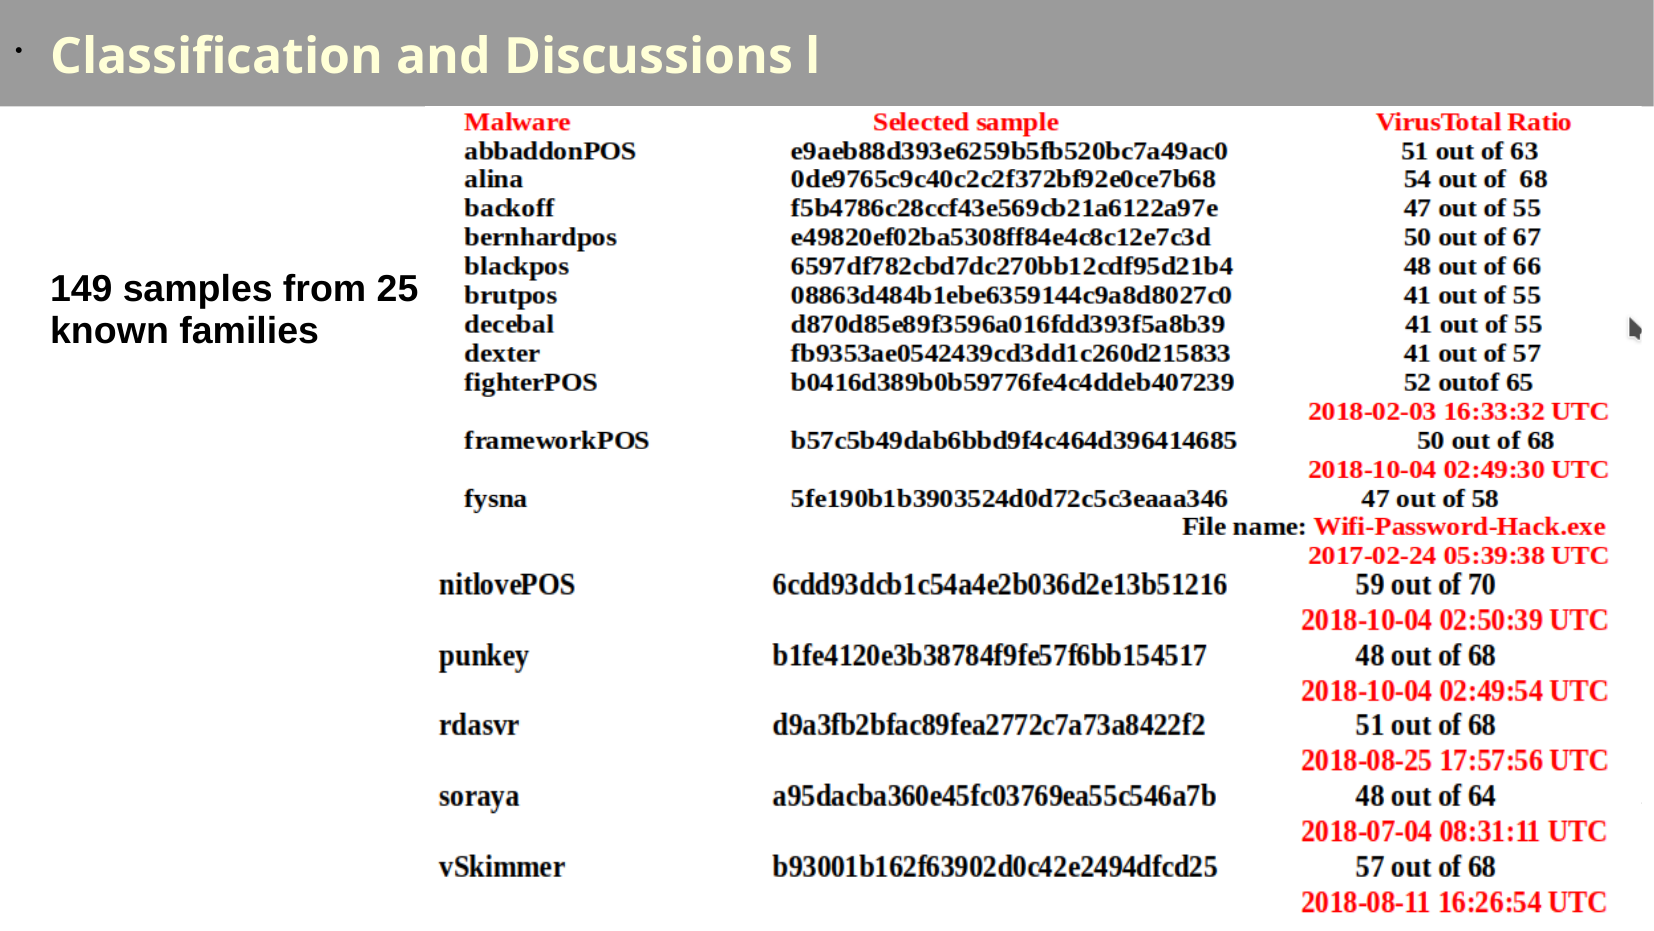

# Classification and Discussions l
149 samples from 25 known families